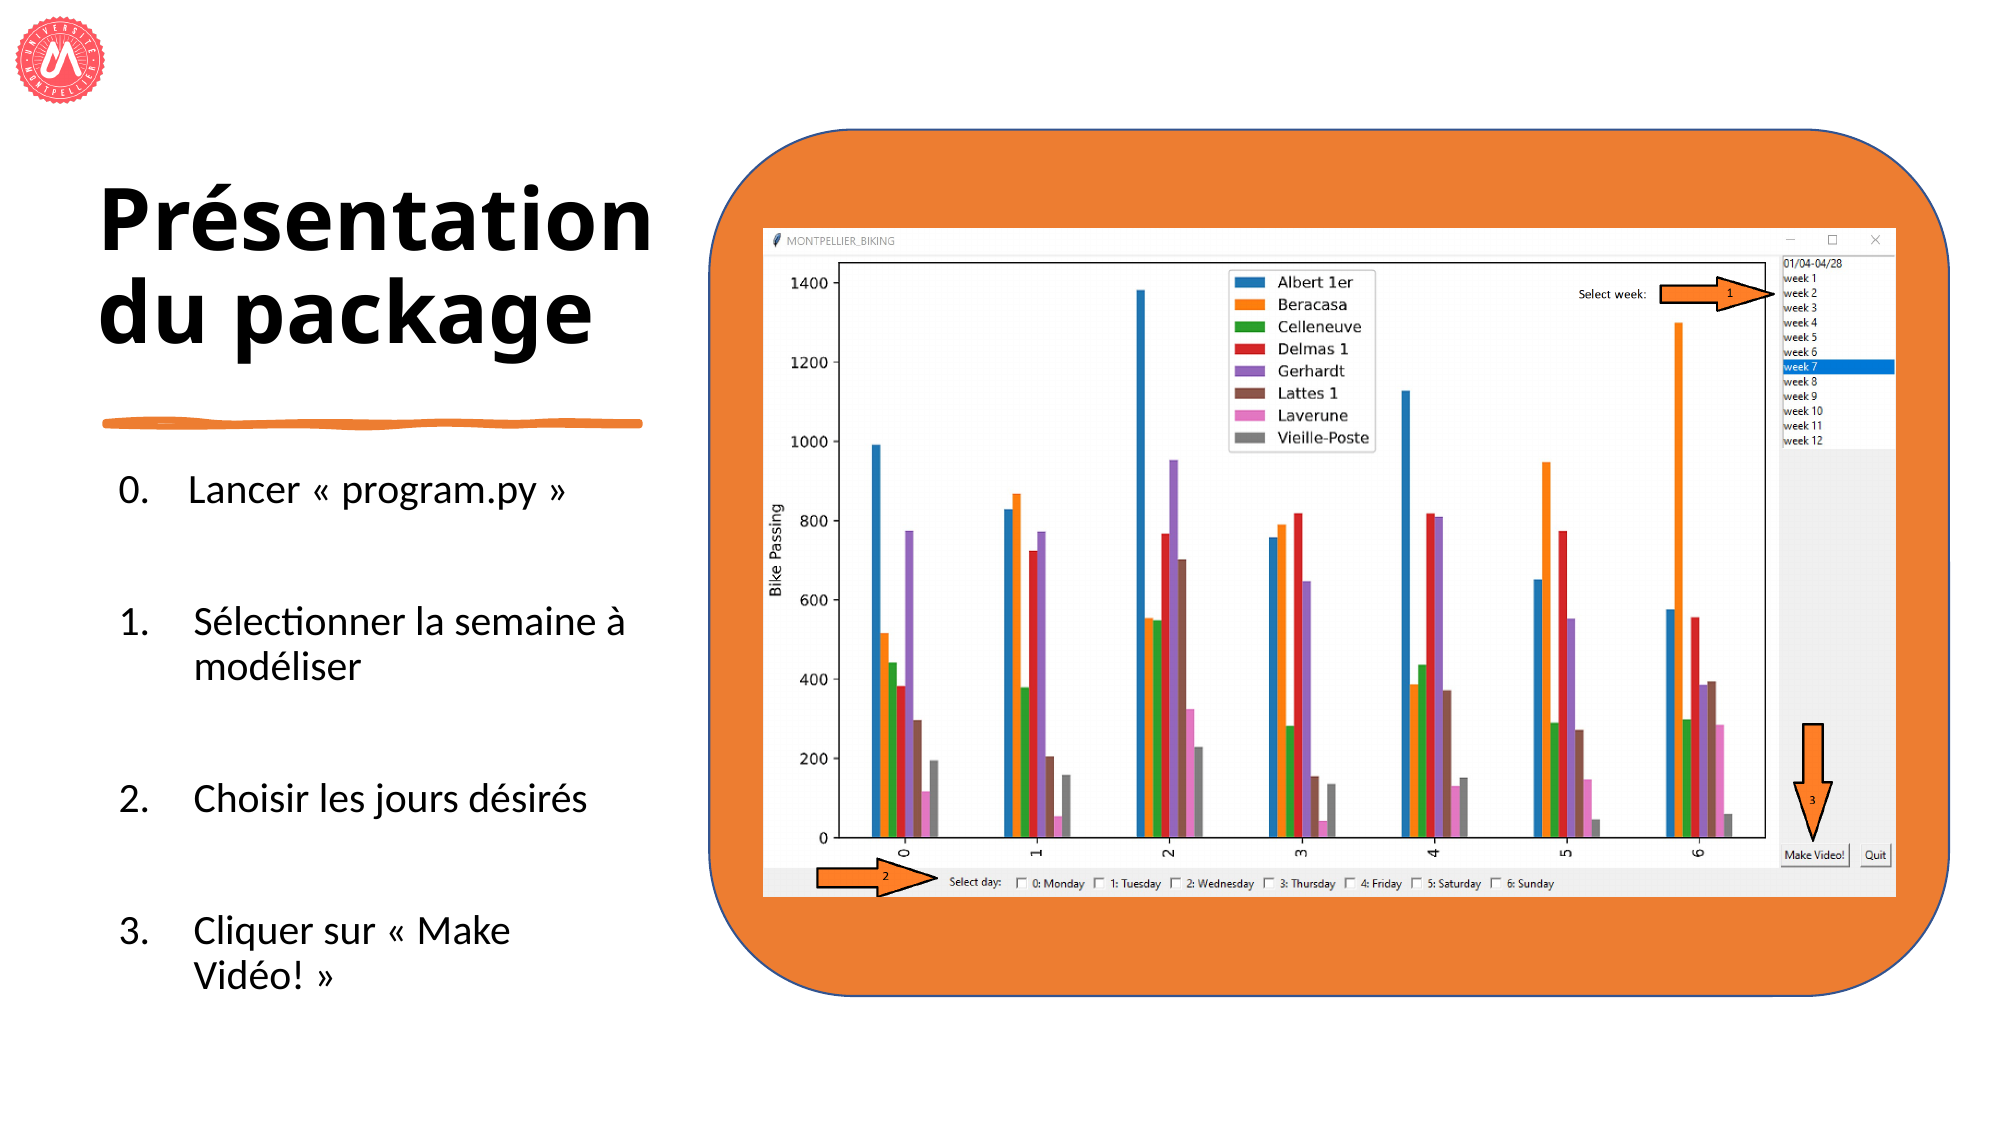

# Présentation du package
0.    Lancer « program.py »
Sélectionner la semaine à modéliser
Choisir les jours désirés
Cliquer sur « Make Vidéo! »